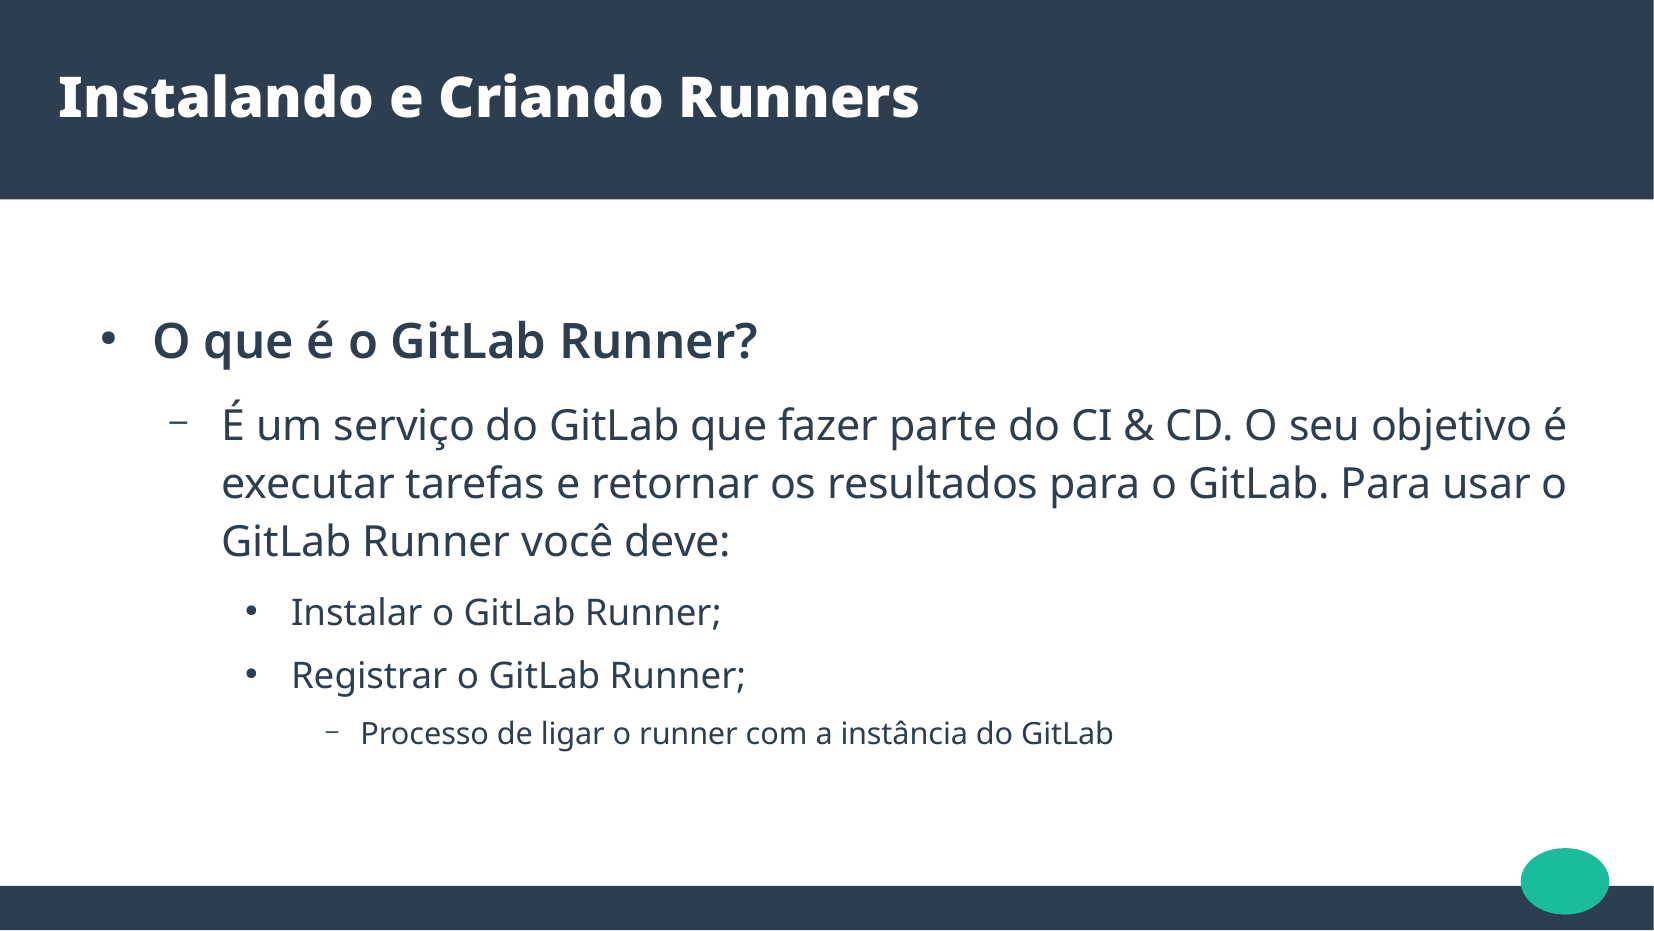

# Instalando e Criando Runners
O que é o GitLab Runner?
É um serviço do GitLab que fazer parte do CI & CD. O seu objetivo é executar tarefas e retornar os resultados para o GitLab. Para usar o GitLab Runner você deve:
Instalar o GitLab Runner;
Registrar o GitLab Runner;
Processo de ligar o runner com a instância do GitLab